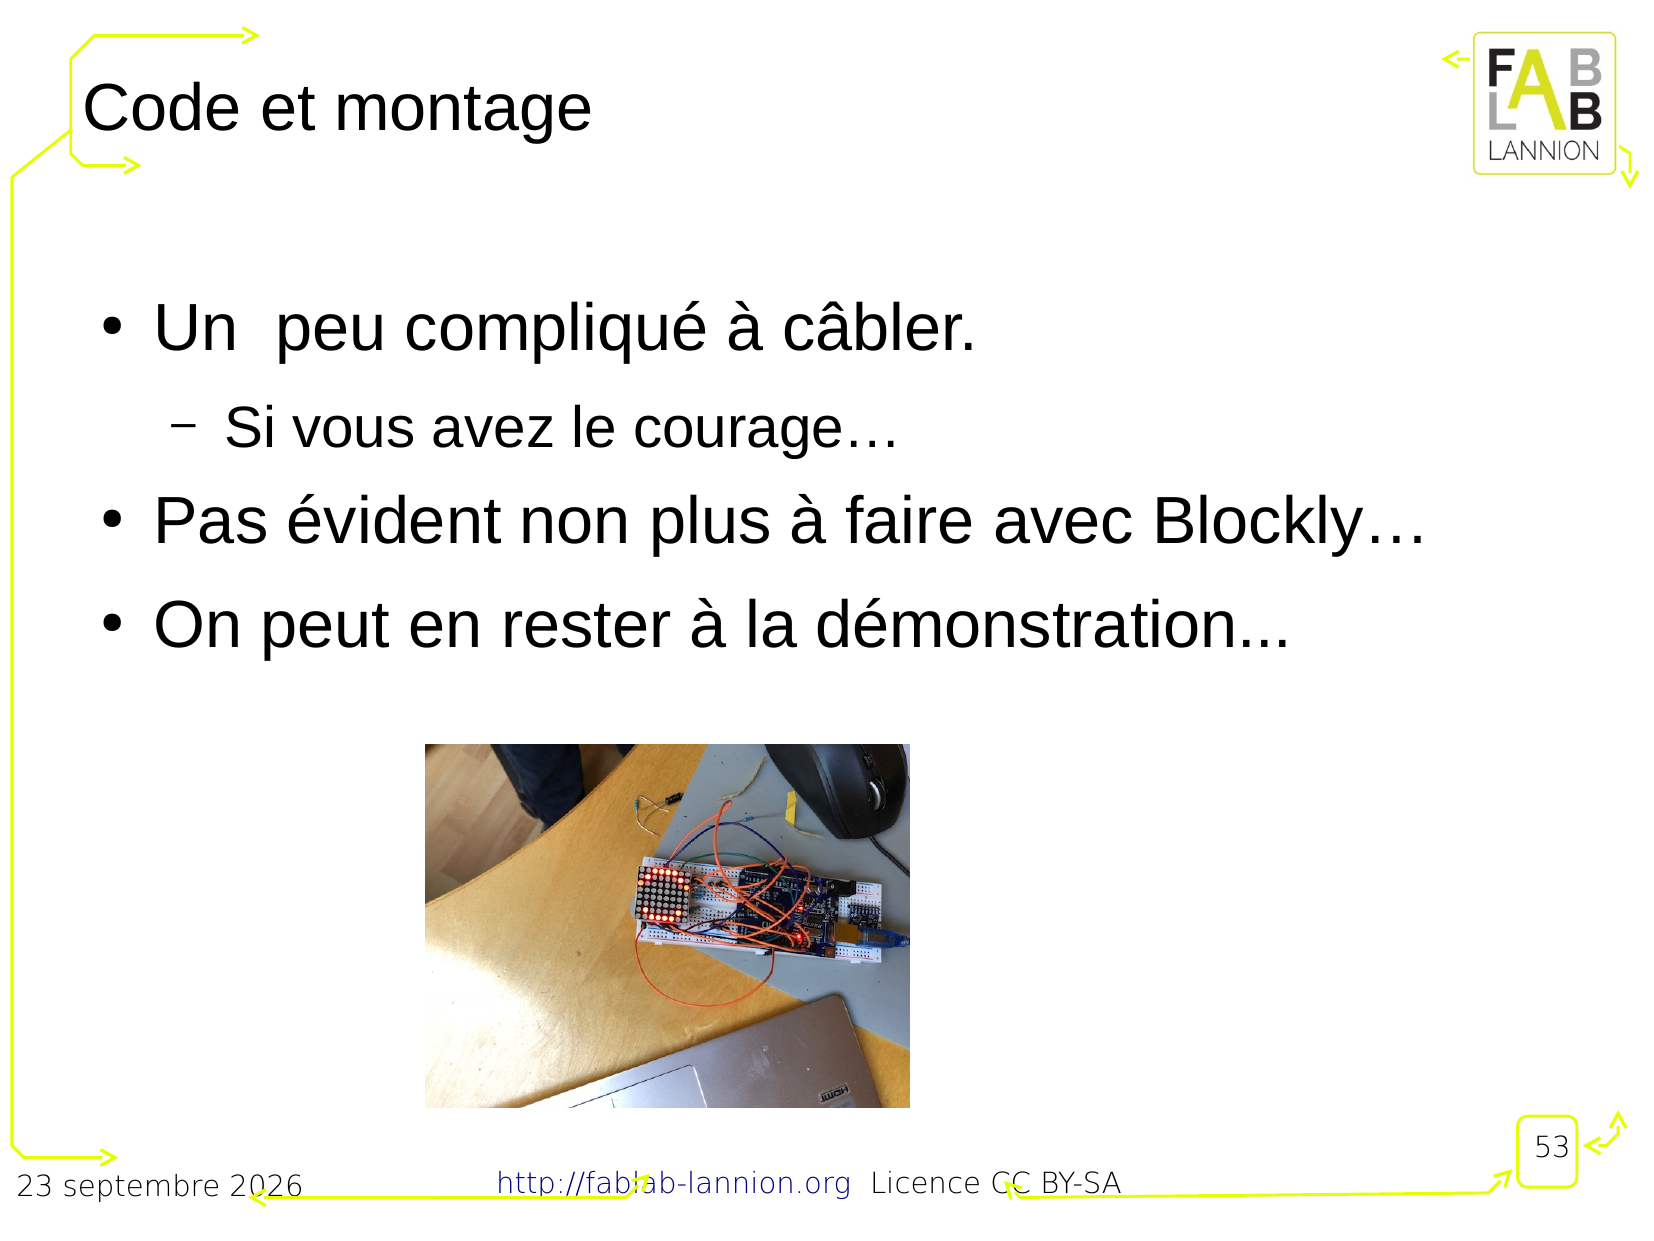

# Code et montage
Un peu compliqué à câbler.
Si vous avez le courage…
Pas évident non plus à faire avec Blockly…
On peut en rester à la démonstration...
53